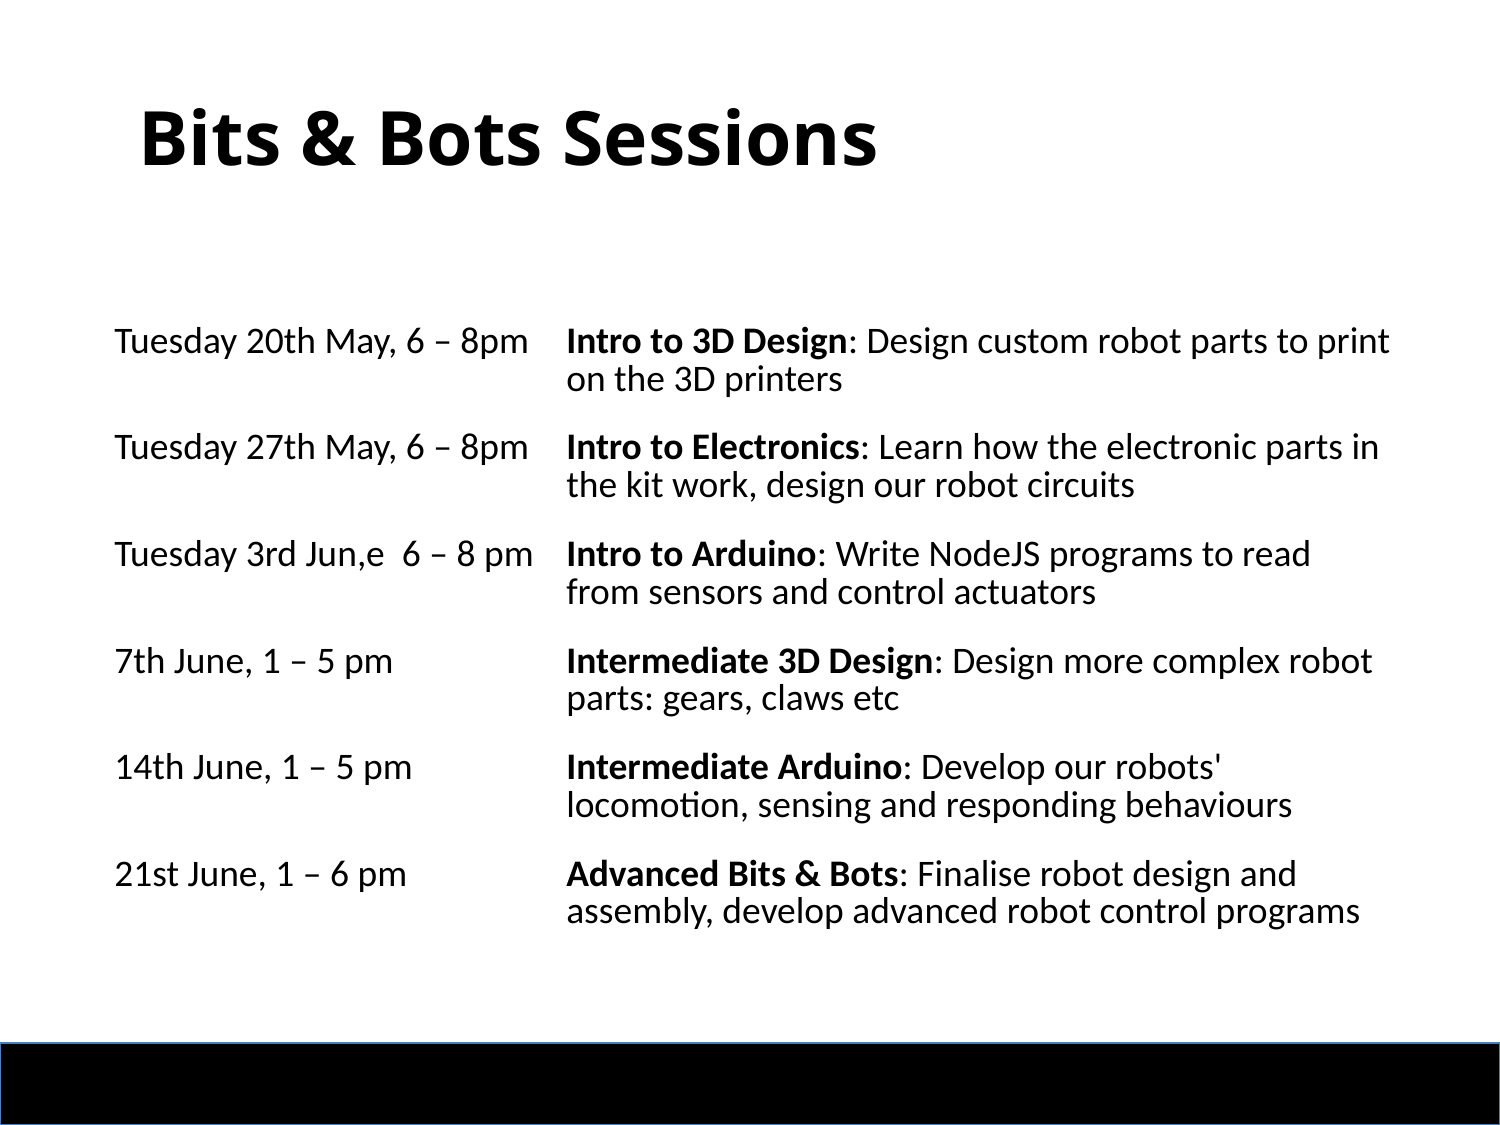

# Bits & Bots Sessions
| Session | Topic |
| --- | --- |
| Tuesday 20th May, 6 – 8pm | Intro to 3D Design: Design custom robot parts to print on the 3D printers |
| Tuesday 27th May, 6 – 8pm | Intro to Electronics: Learn how the electronic parts in the kit work, design our robot circuits |
| Tuesday 3rd Jun,e 6 – 8 pm | Intro to Arduino: Write NodeJS programs to read from sensors and control actuators |
| 7th June, 1 – 5 pm | Intermediate 3D Design: Design more complex robot parts: gears, claws etc |
| 14th June, 1 – 5 pm | Intermediate Arduino: Develop our robots' locomotion, sensing and responding behaviours |
| 21st June, 1 – 6 pm | Advanced Bits & Bots: Finalise robot design and assembly, develop advanced robot control programs |
Bits & Bots